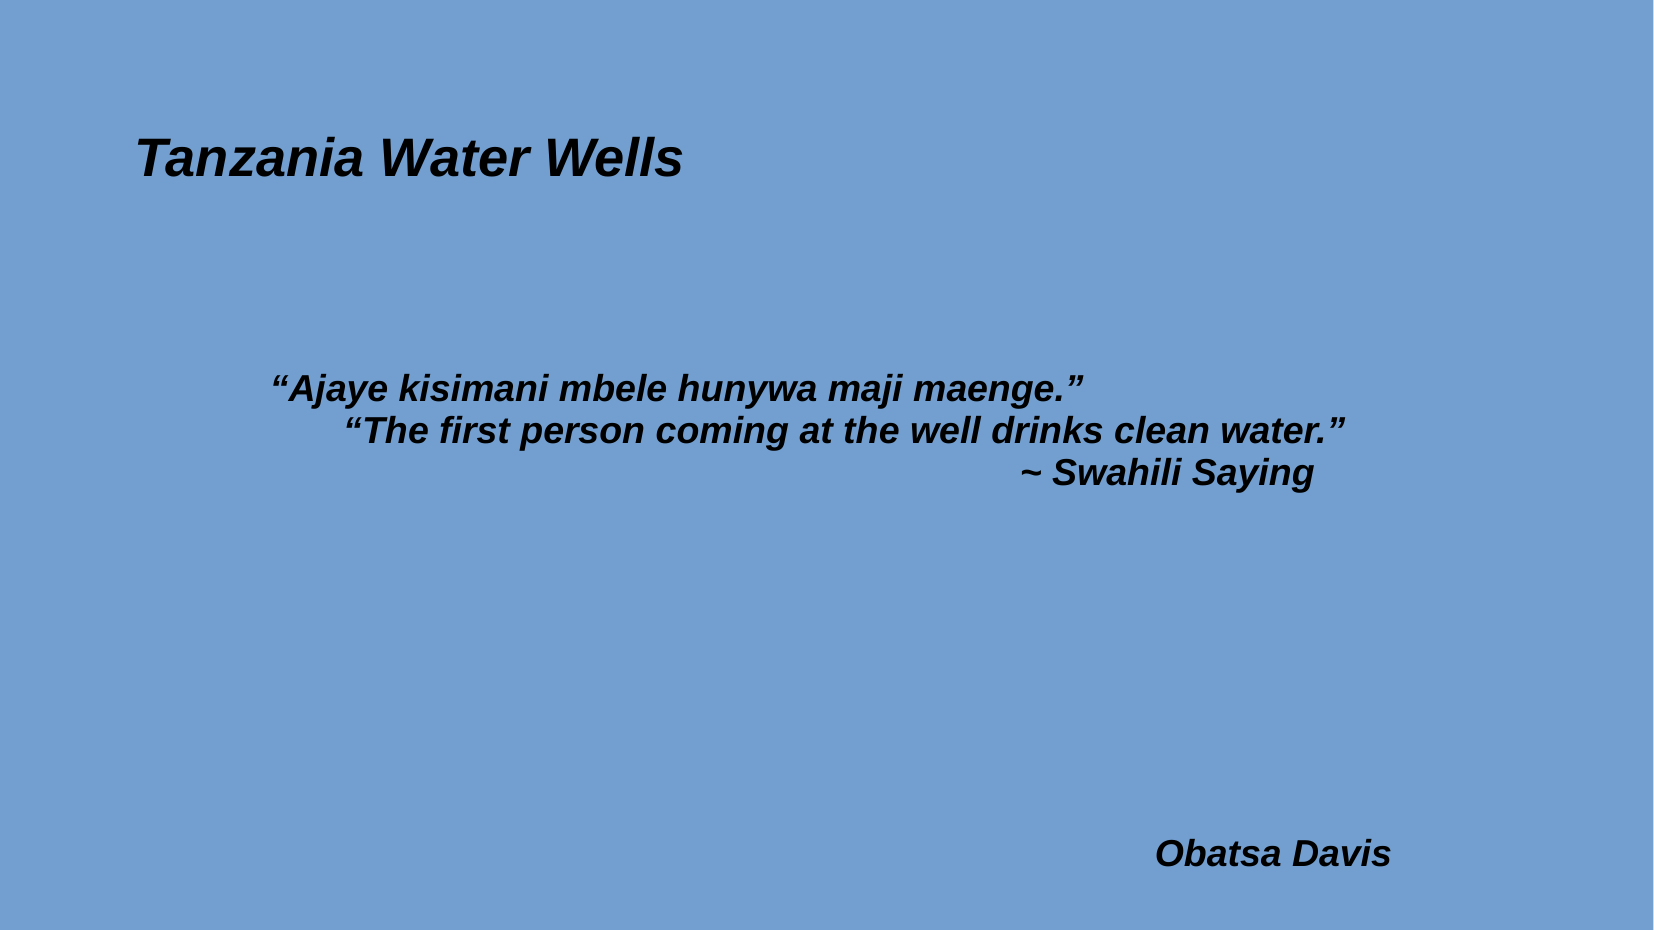

Tanzania Water Wells
“Ajaye kisimani mbele hunywa maji maenge.”
 “The first person coming at the well drinks clean water.”
										~ Swahili Saying
Obatsa Davis